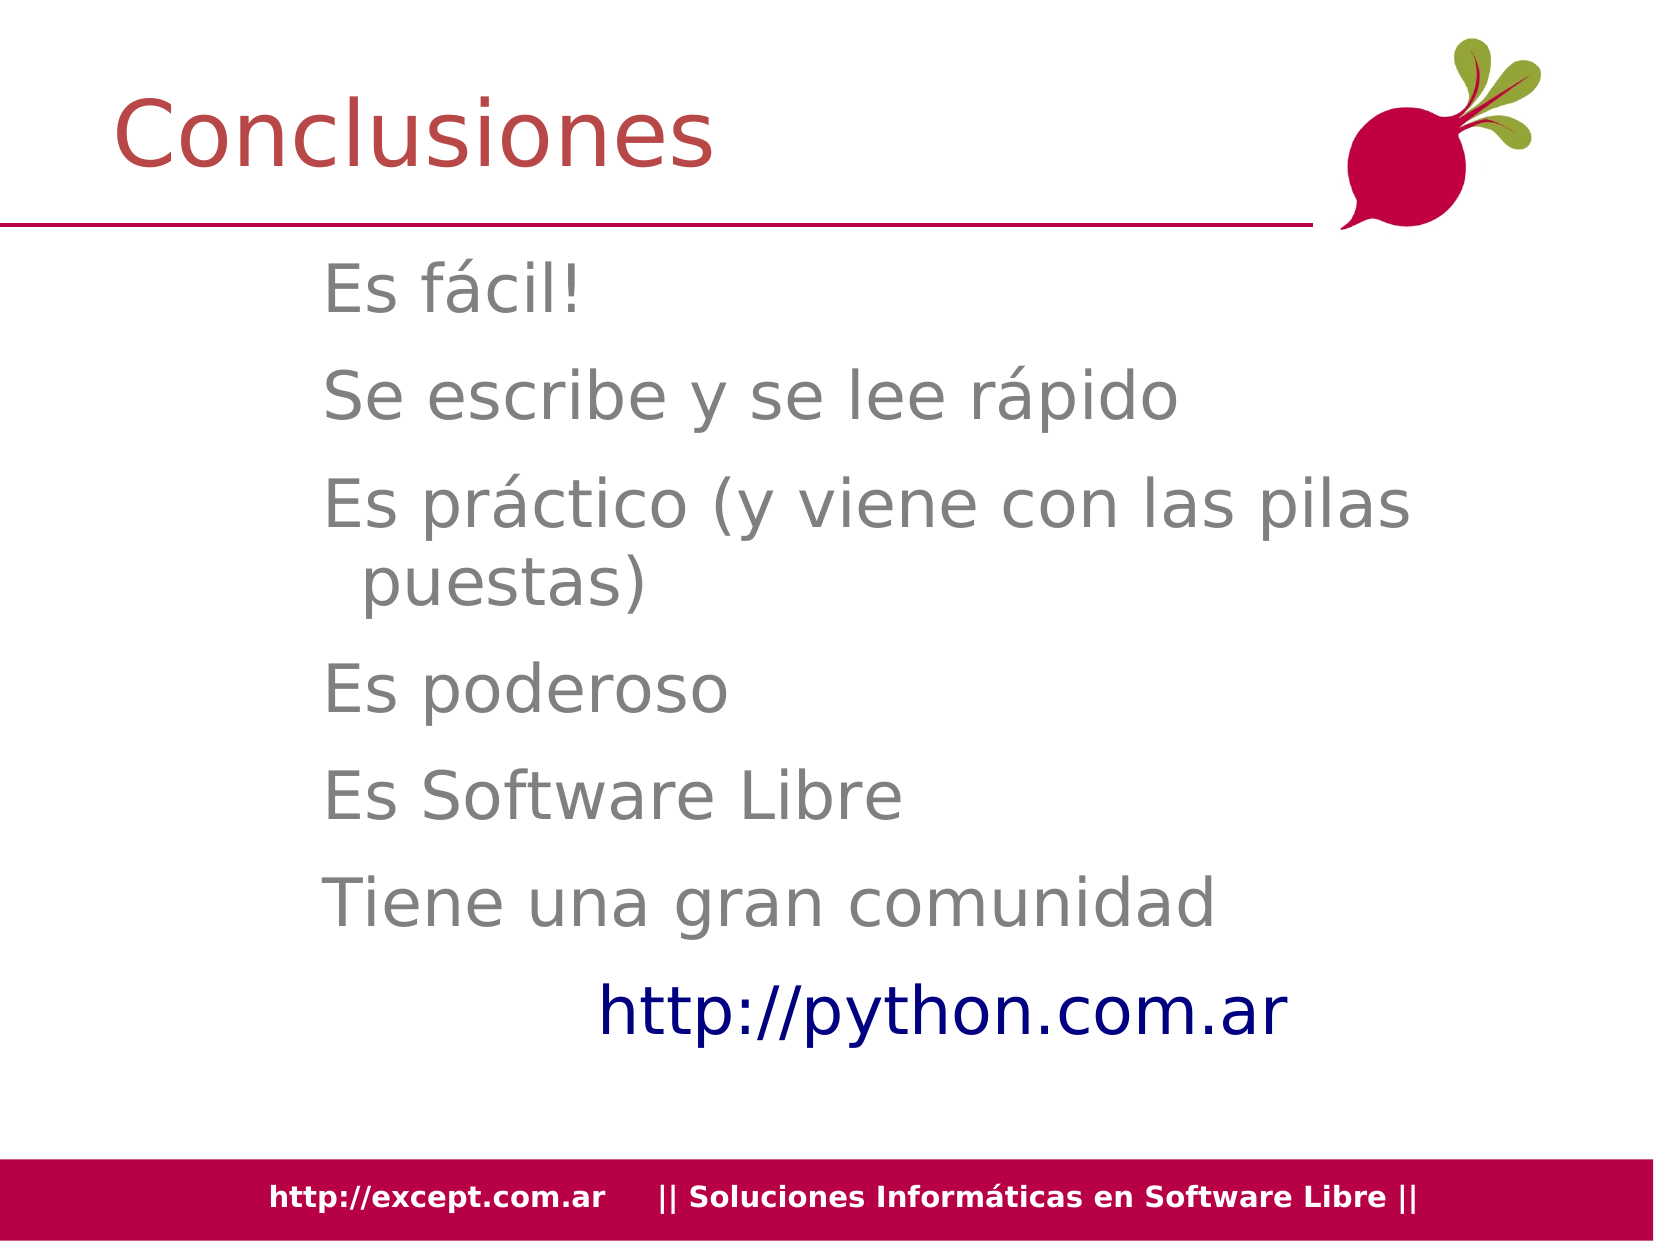

# Conclusiones
Es fácil!
Se escribe y se lee rápido
Es práctico (y viene con las pilas puestas)
Es poderoso
Es Software Libre
Tiene una gran comunidad
http://python.com.ar